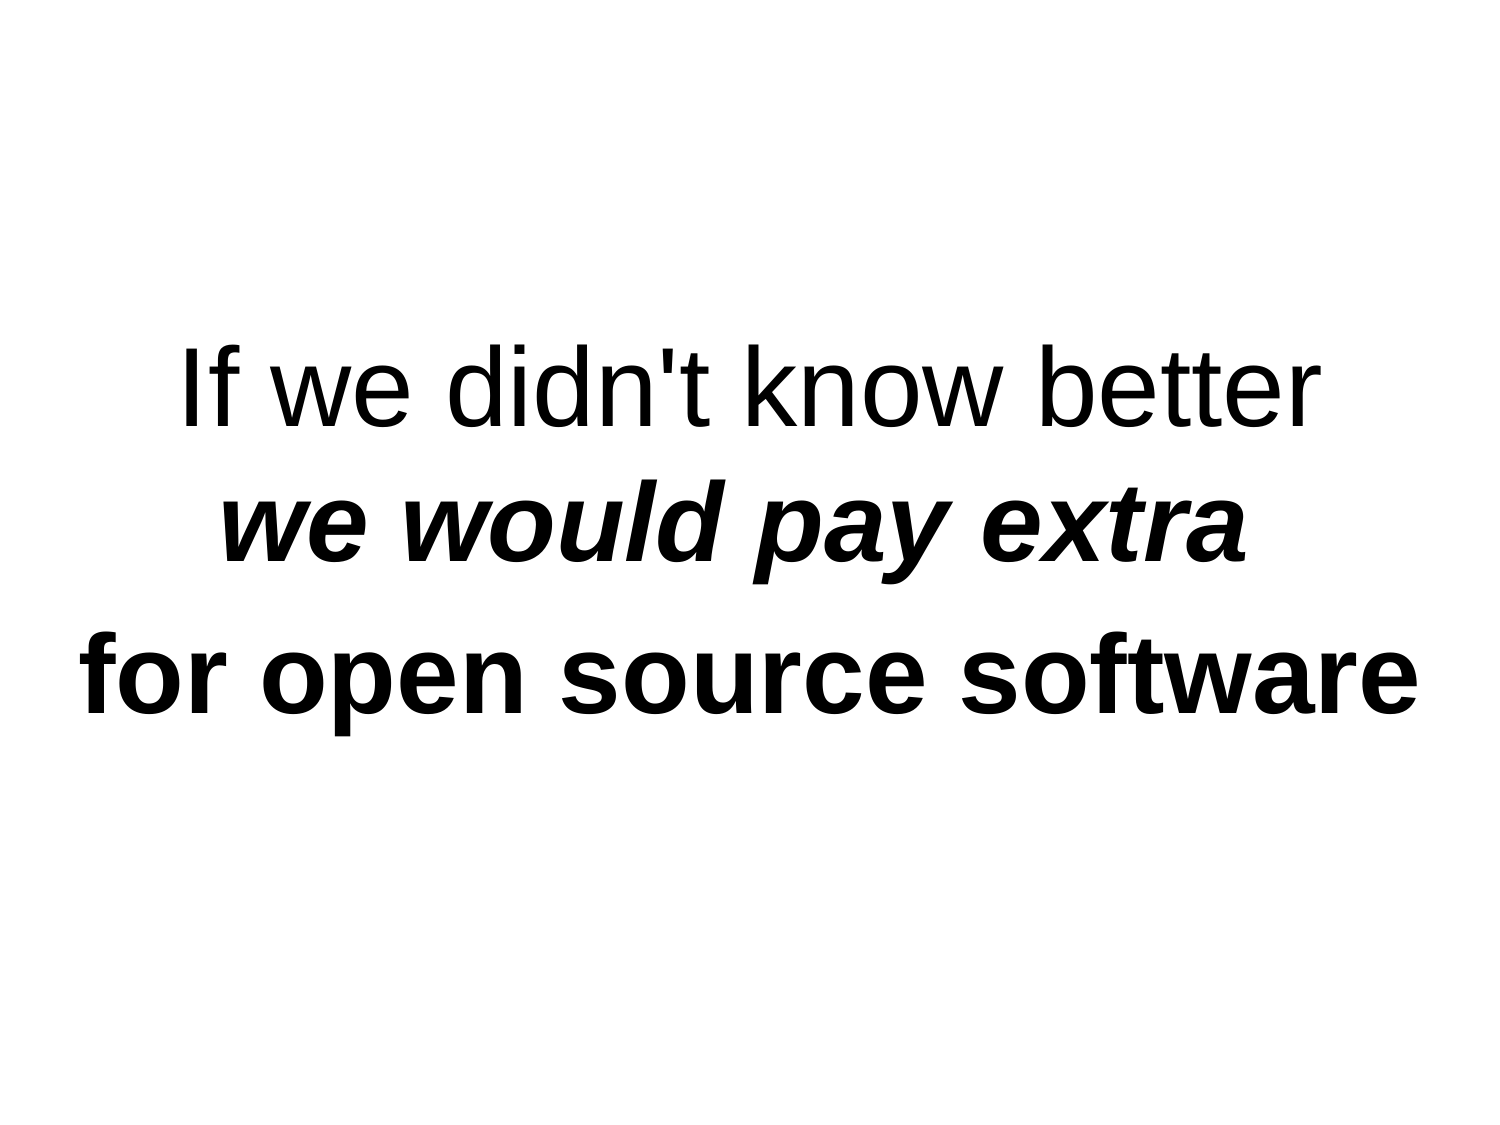

# If we didn't know better we would pay extra
for open source software